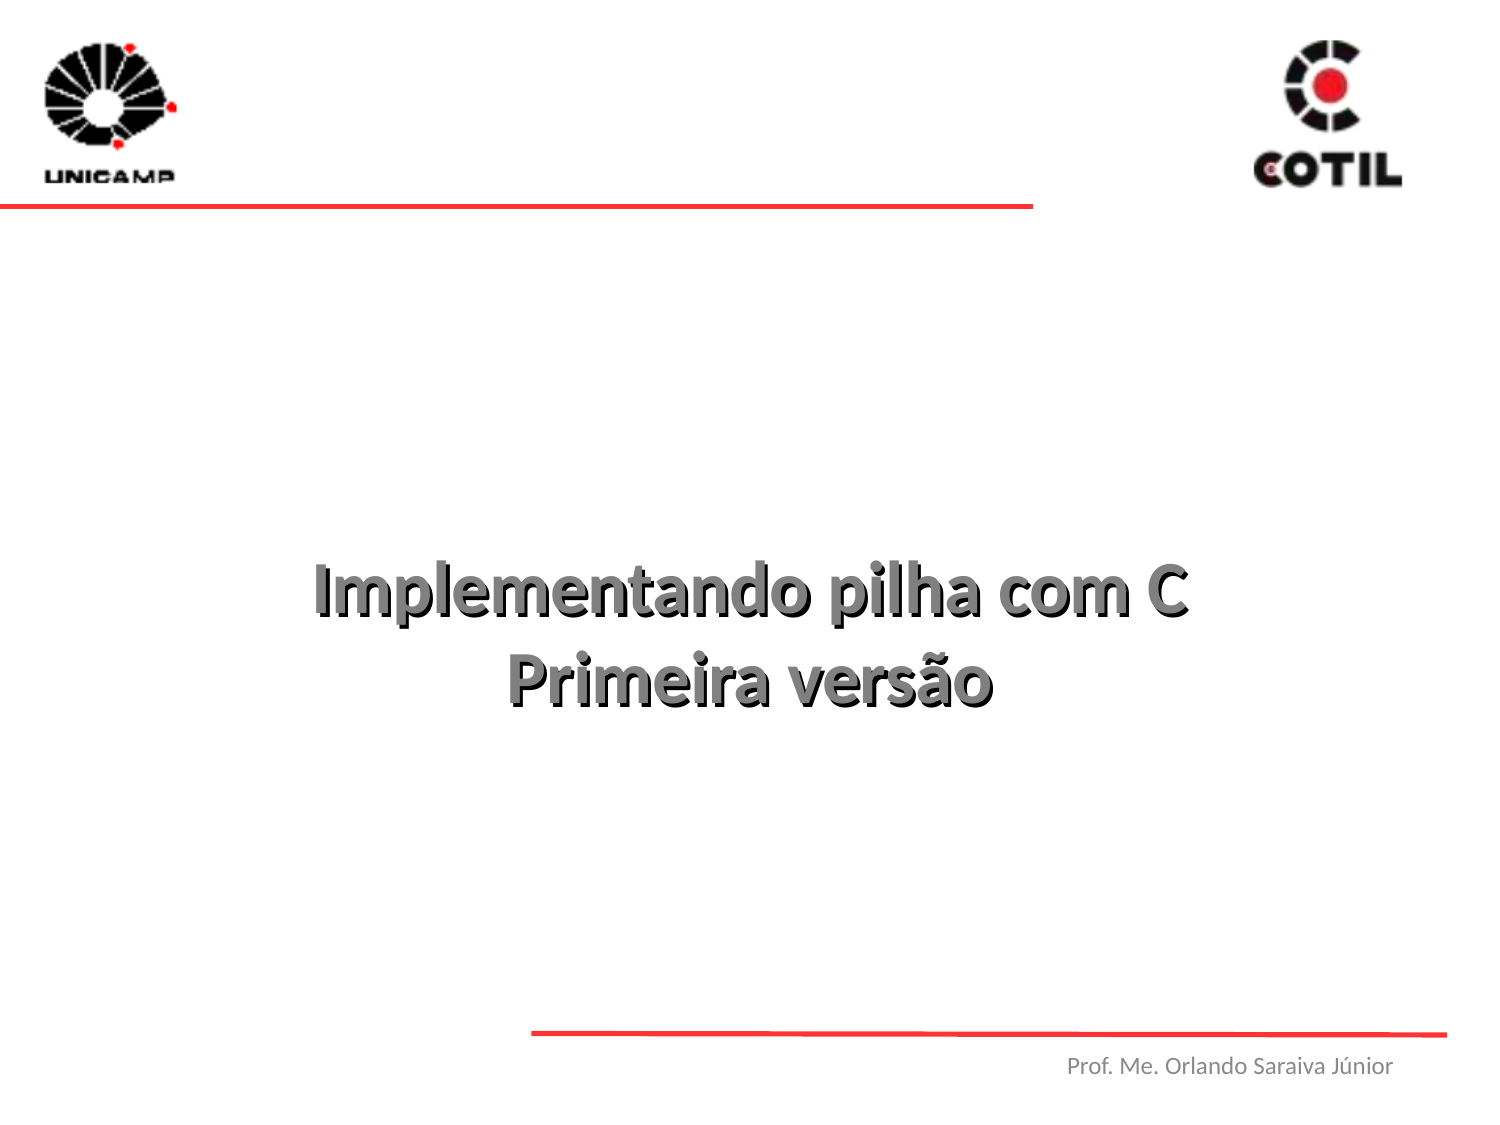

# Implementando pilha com C Primeira versão